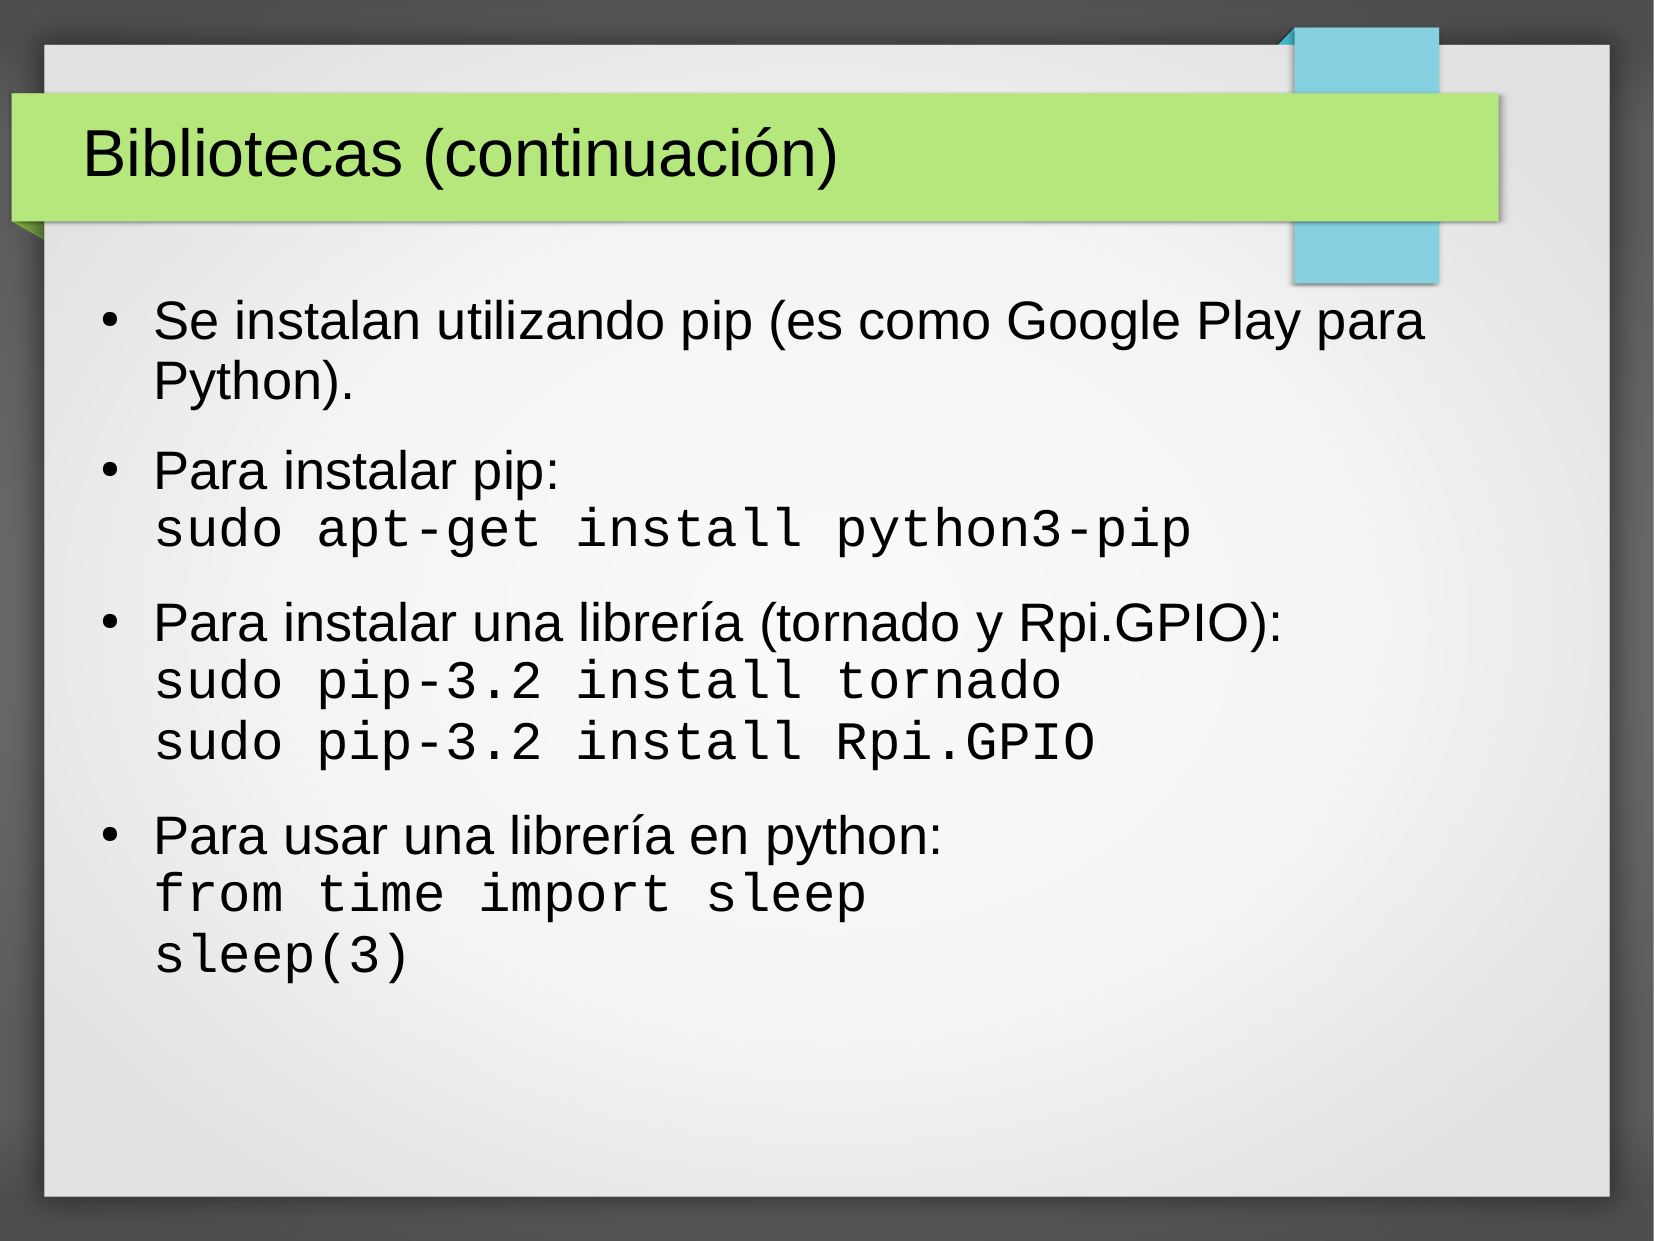

# Bibliotecas (continuación)
Se instalan utilizando pip (es como Google Play para Python).
Para instalar pip:
sudo apt-get install python3-pip
Para instalar una librería (tornado y Rpi.GPIO):
sudo pip-3.2 install tornado
sudo pip-3.2 install Rpi.GPIO
Para usar una librería en python:
from time import sleep
sleep(3)